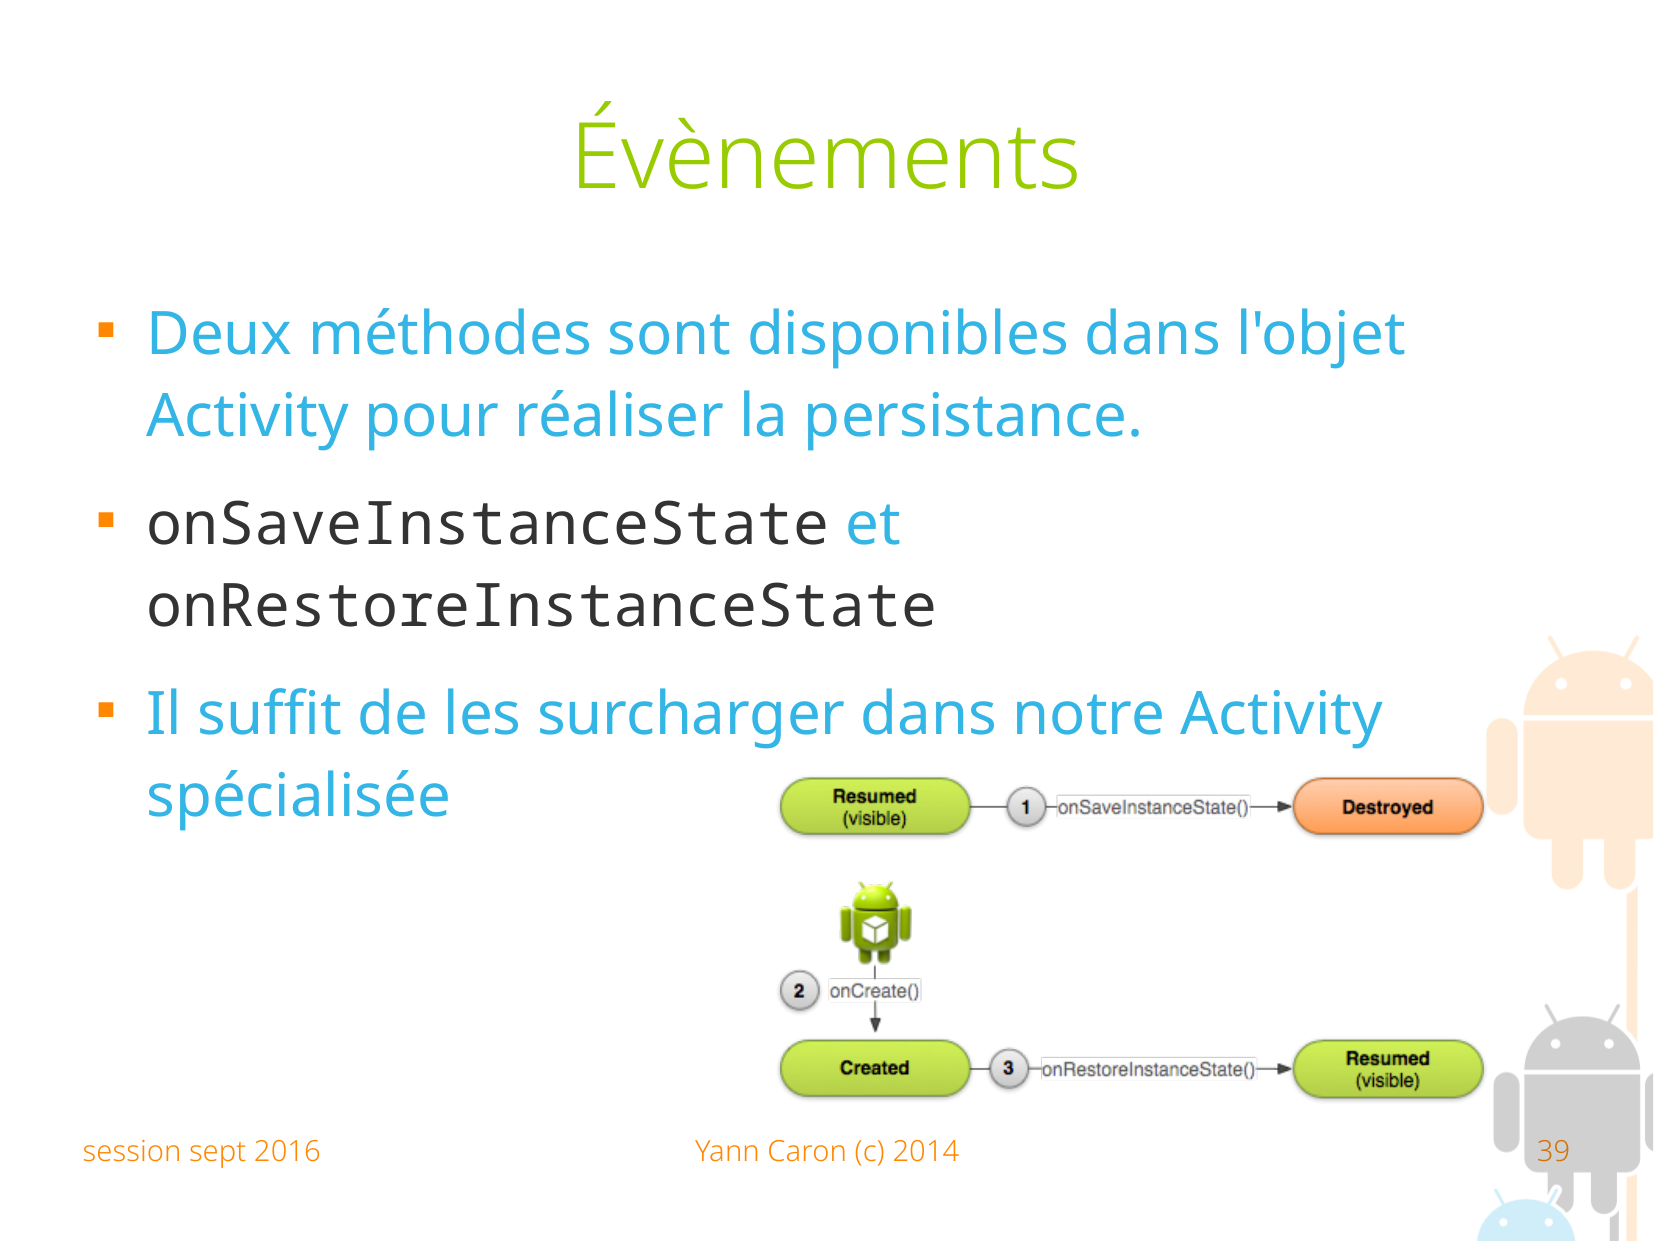

# Évènements
Deux méthodes sont disponibles dans l'objet Activity pour réaliser la persistance.
onSaveInstanceState et onRestoreInstanceState
Il suffit de les surcharger dans notre Activity spécialisée
session sept 2016
Yann Caron (c) 2014
39